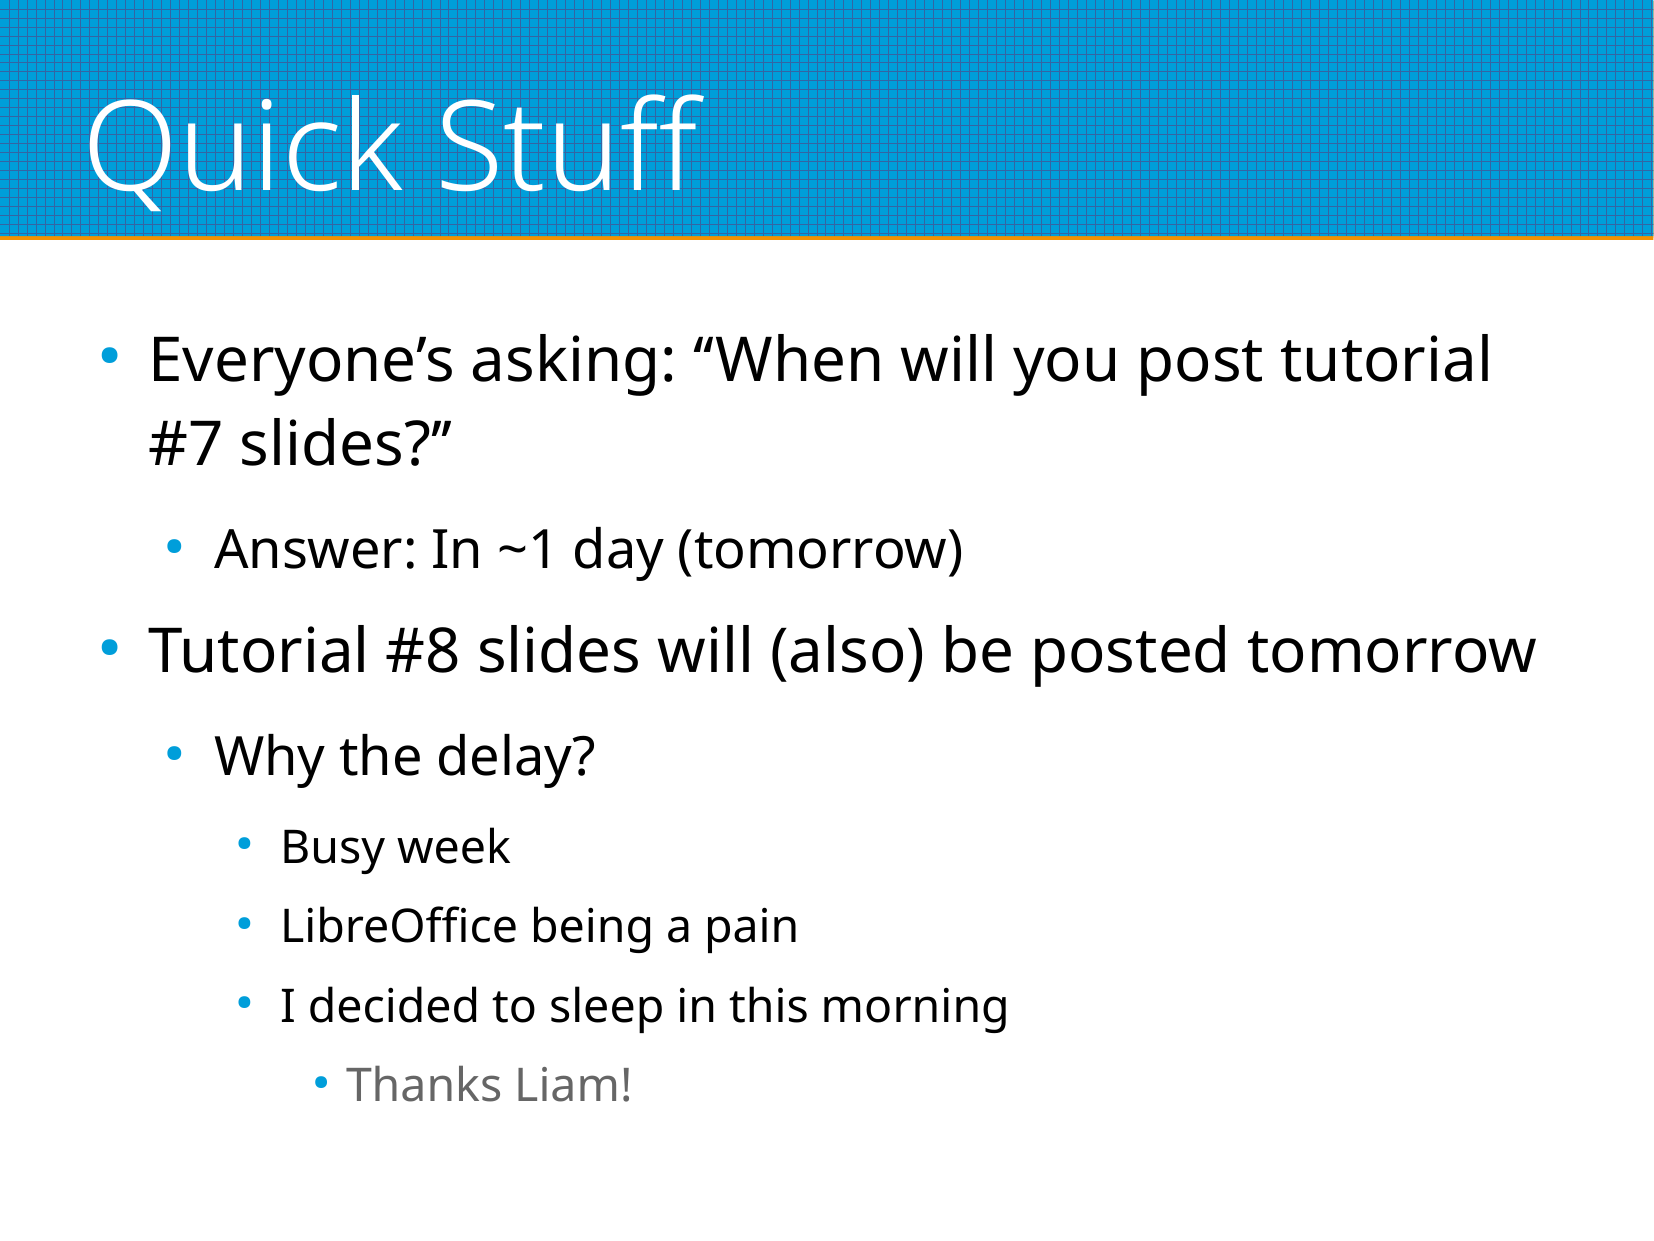

# Quick Stuff
Everyone’s asking: ‘‘When will you post tutorial #7 slides?’’
Answer: In ~1 day (tomorrow)
Tutorial #8 slides will (also) be posted tomorrow
Why the delay?
Busy week
LibreOffice being a pain
I decided to sleep in this morning
Thanks Liam!